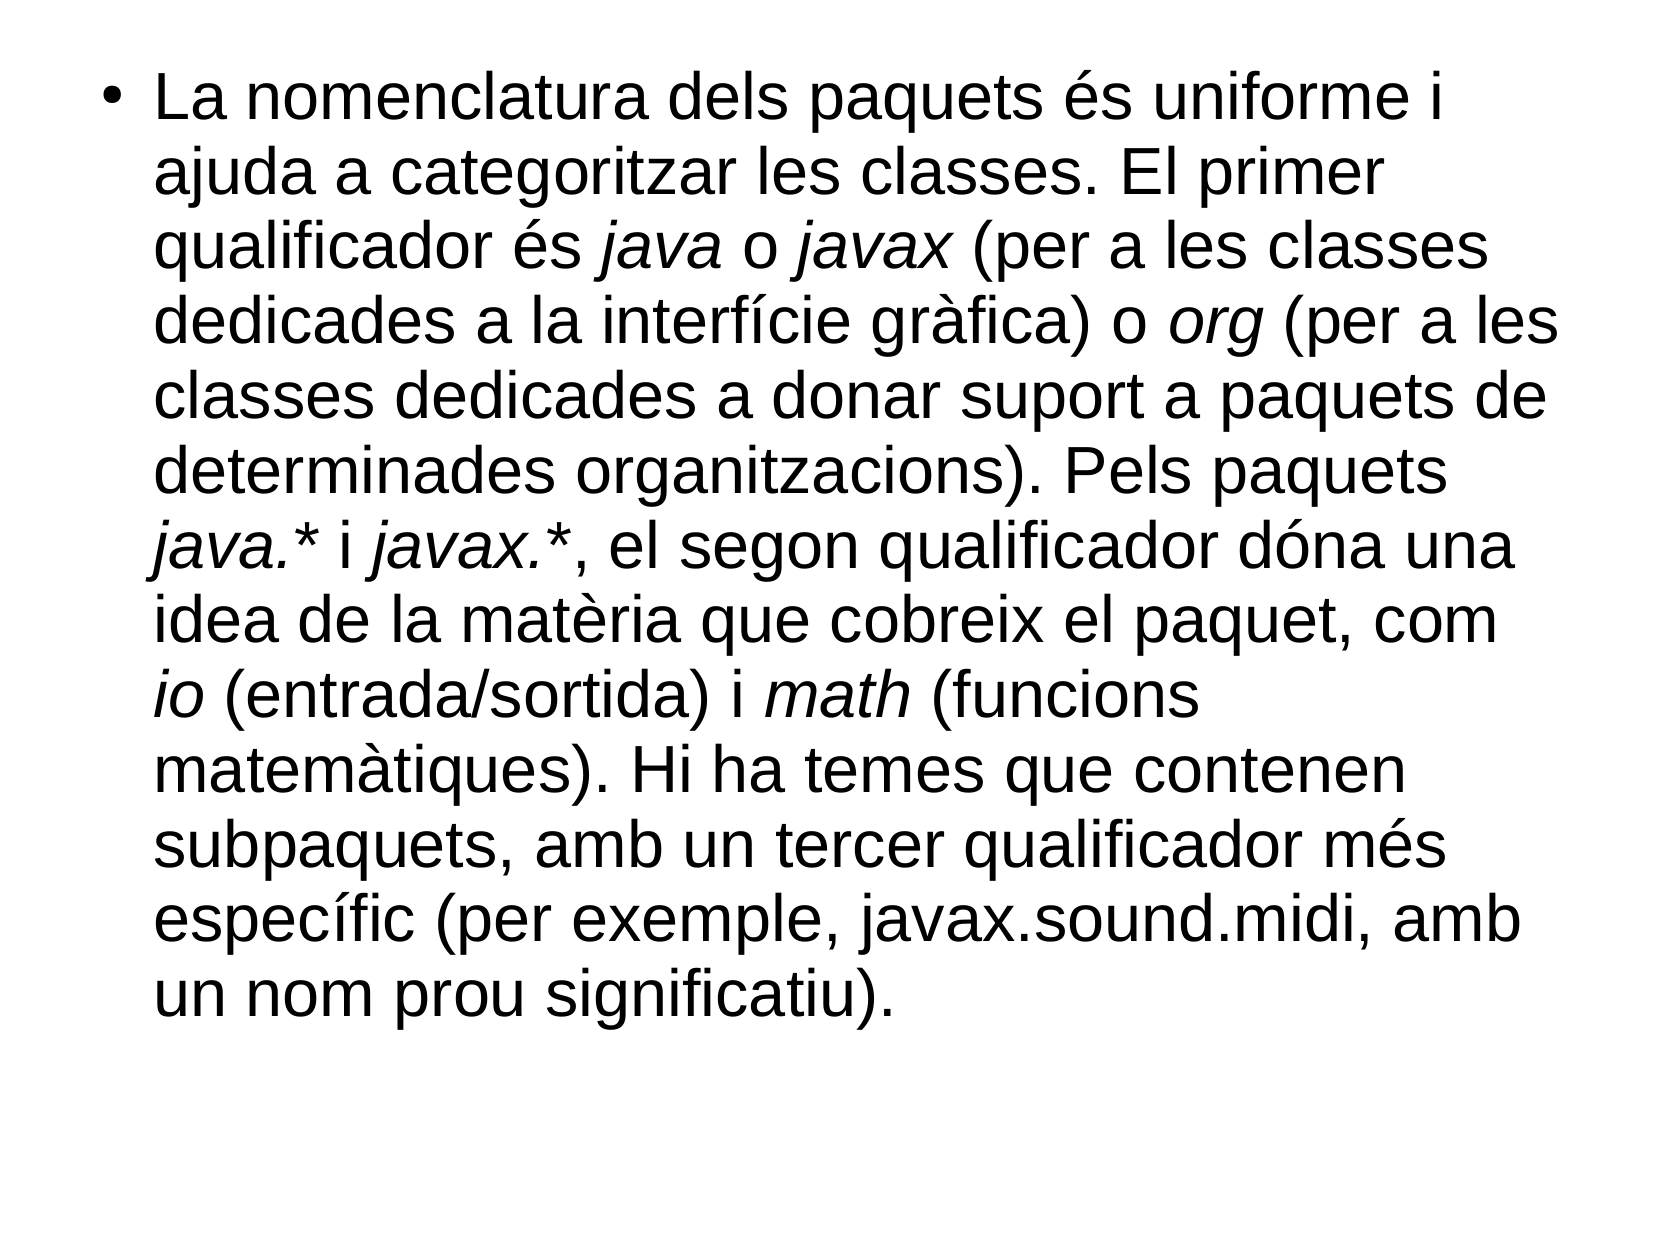

# La nomenclatura dels paquets és uniforme i ajuda a categoritzar les classes. El primer qualificador és java o javax (per a les classes dedicades a la interfície gràfica) o org (per a les classes dedicades a donar suport a paquets de determinades organitzacions). Pels paquets java.* i javax.*, el segon qualificador dóna una idea de la matèria que cobreix el paquet, com io (entrada/sortida) i math (funcions matemàtiques). Hi ha temes que contenen subpaquets, amb un tercer qualificador més específic (per exemple, javax.sound.midi, amb un nom prou significatiu).